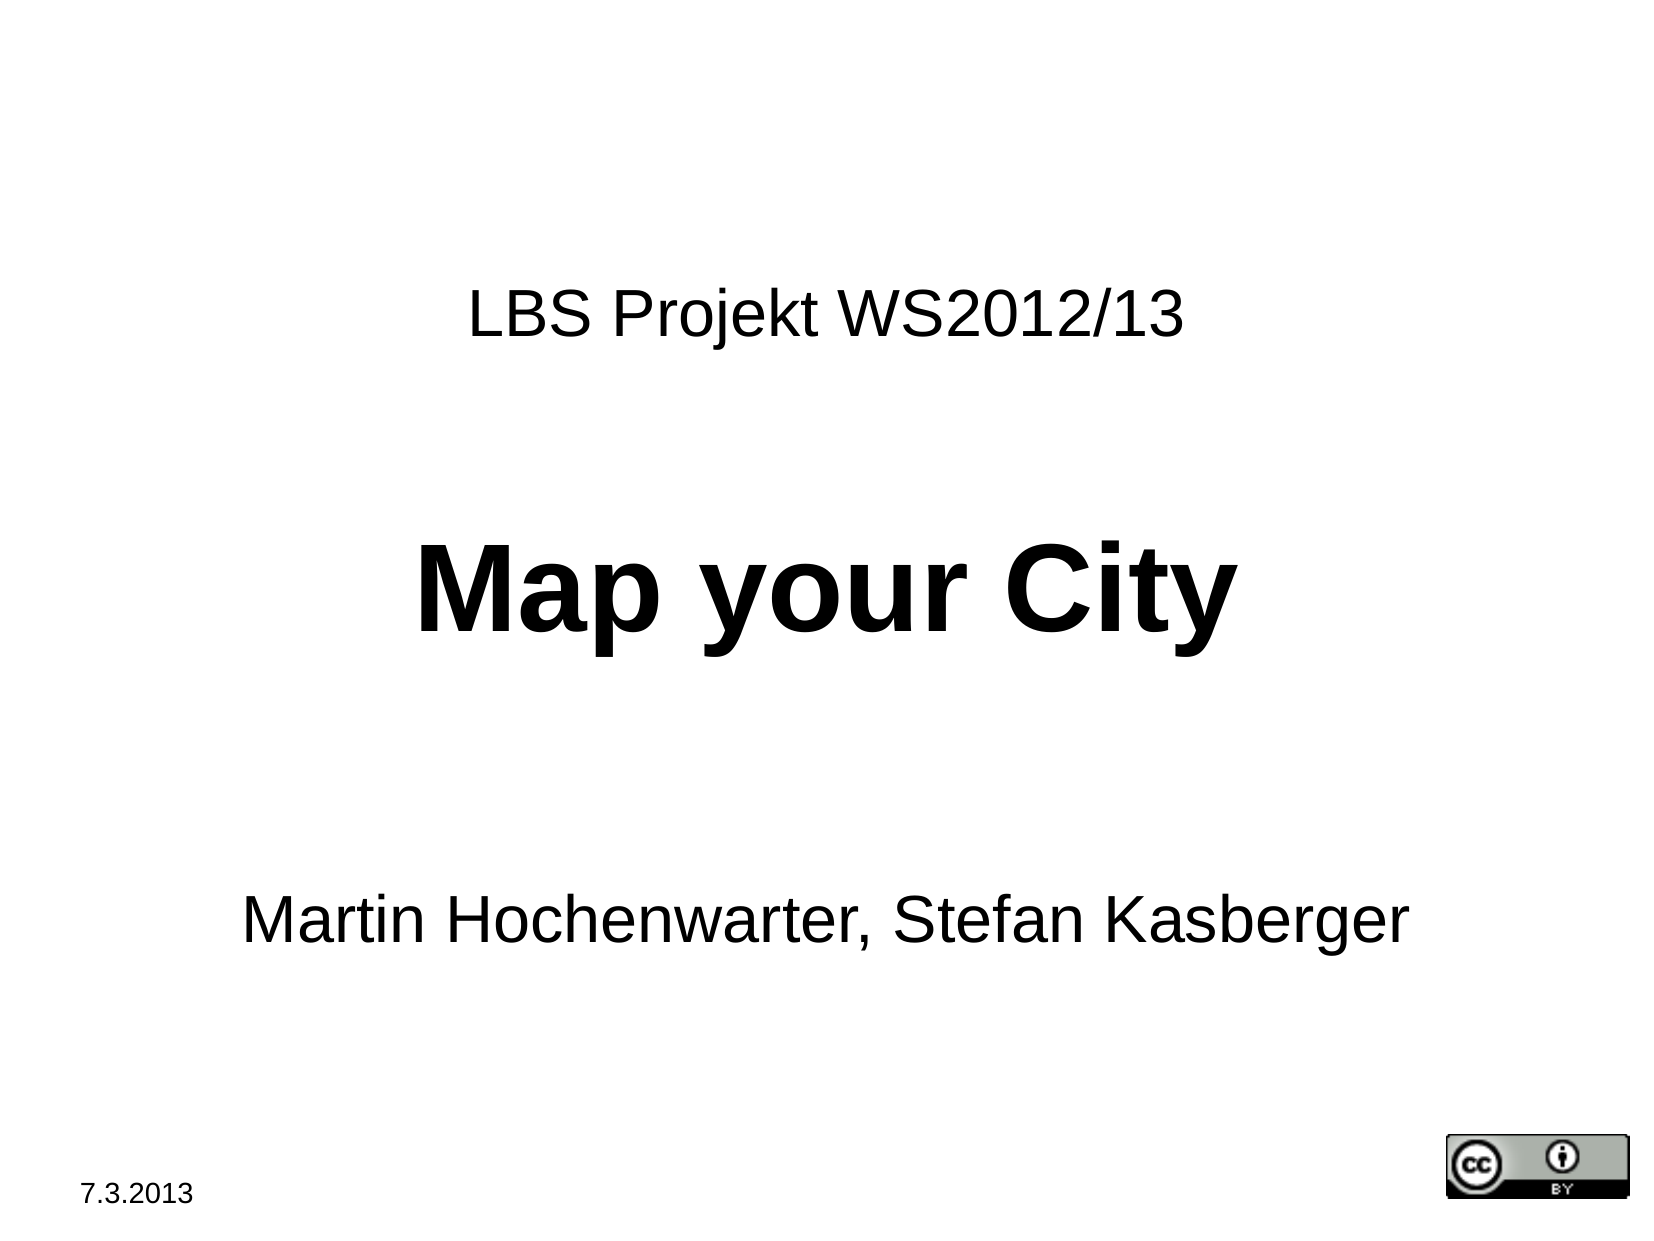

# LBS Projekt WS2012/13
Map your City
Martin Hochenwarter, Stefan Kasberger
7.3.2013